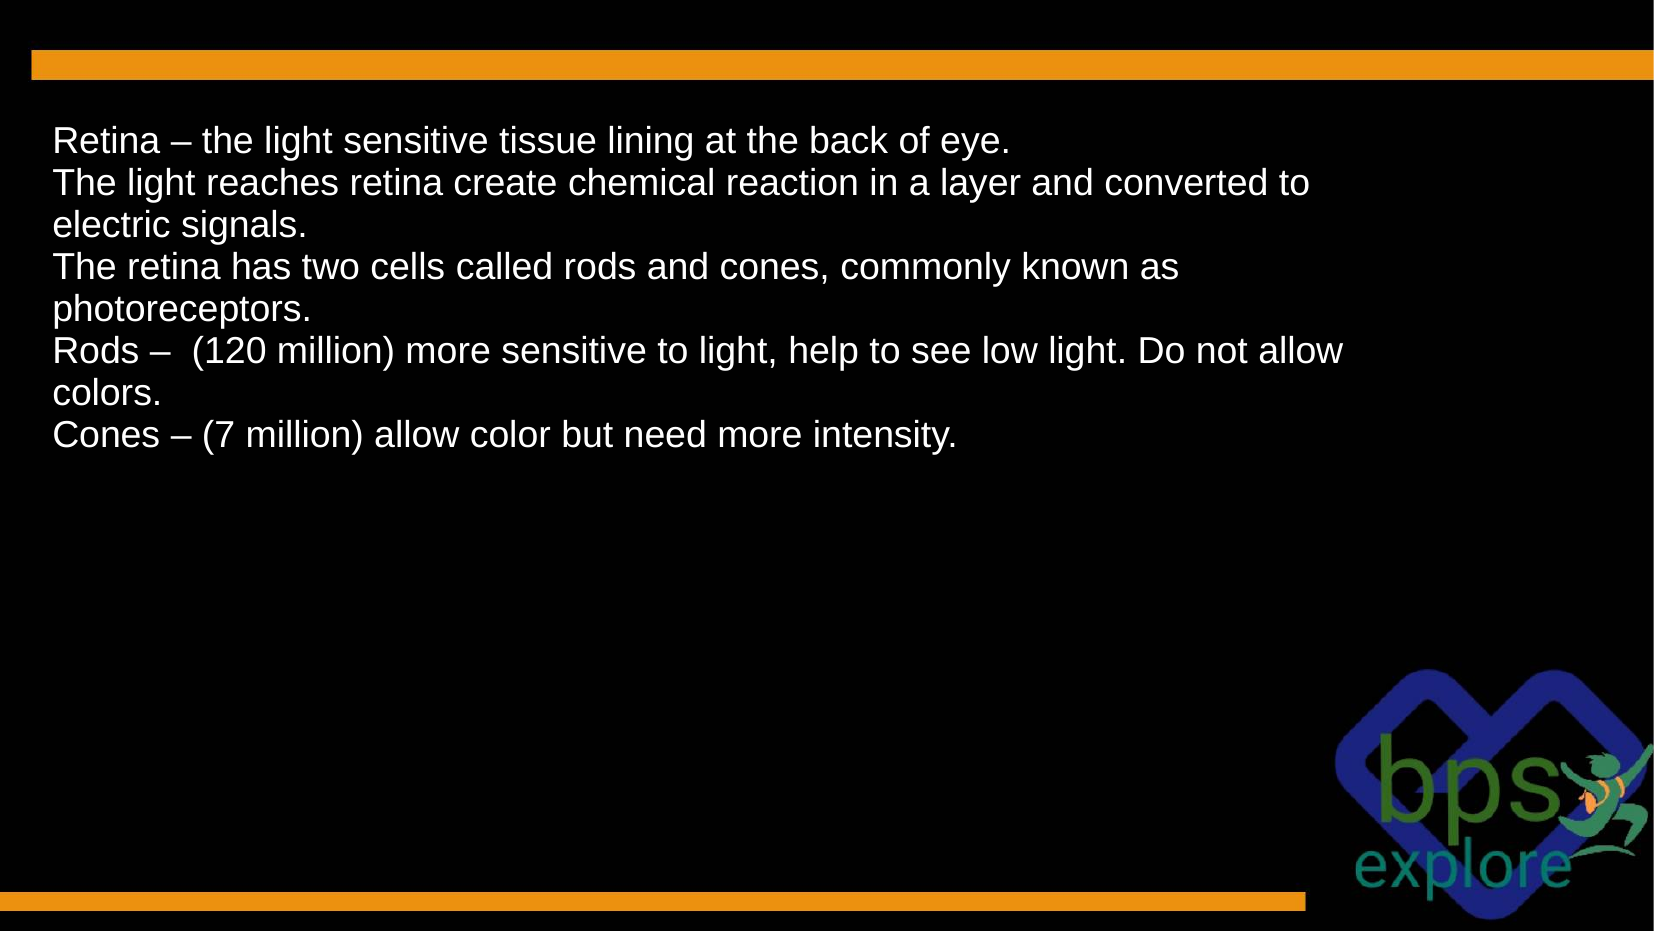

Retina – the light sensitive tissue lining at the back of eye.
The light reaches retina create chemical reaction in a layer and converted to electric signals.
The retina has two cells called rods and cones, commonly known as photoreceptors.
Rods – (120 million) more sensitive to light, help to see low light. Do not allow colors.
Cones – (7 million) allow color but need more intensity.